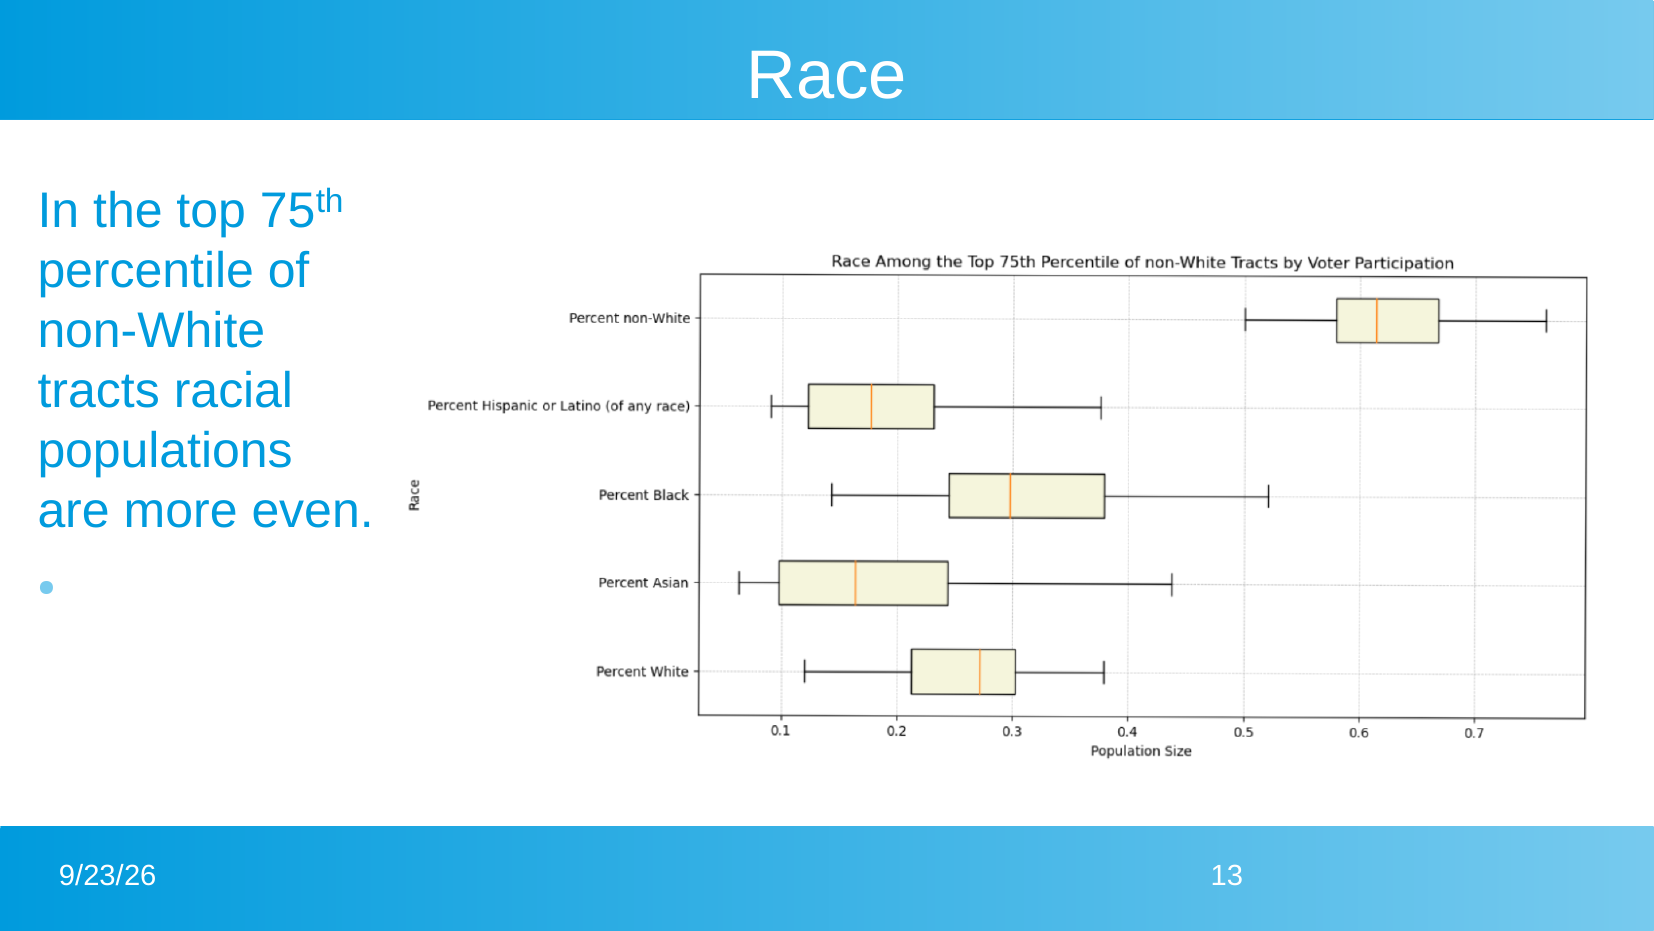

# Race
In the top 75th percentile of non-White tracts racial populations are more even.